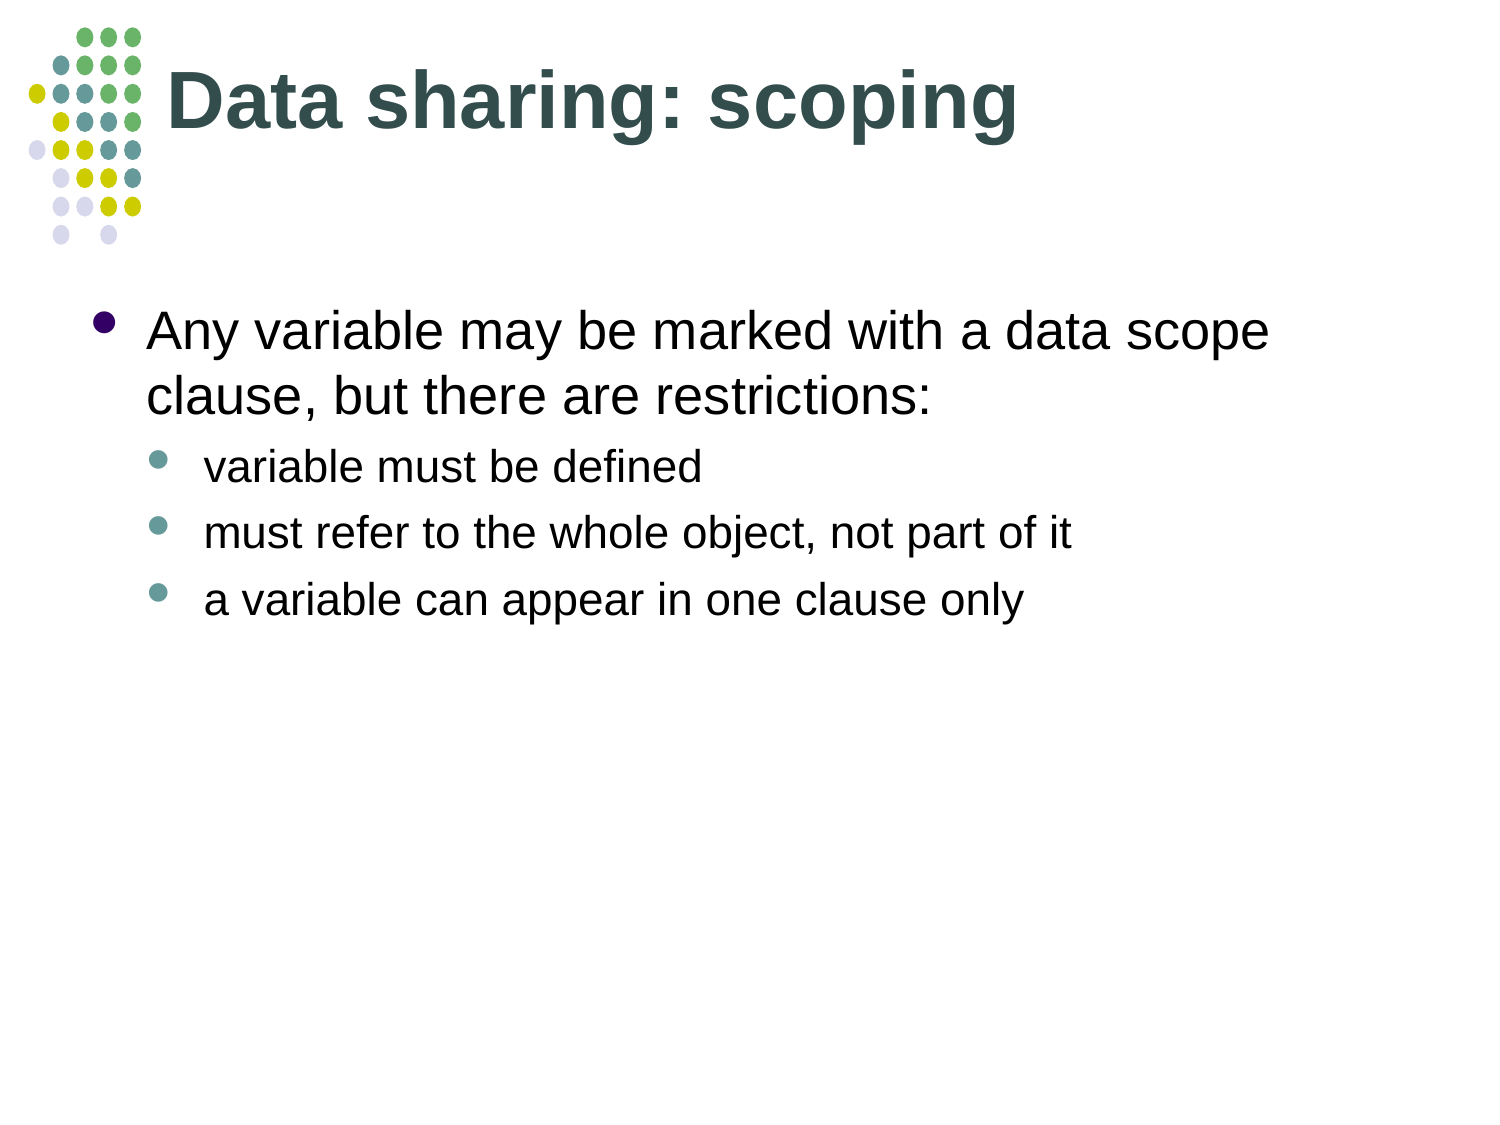

# Data sharing: scoping
Any variable may be marked with a data scope clause, but there are restrictions:
variable must be defined
must refer to the whole object, not part of it
a variable can appear in one clause only